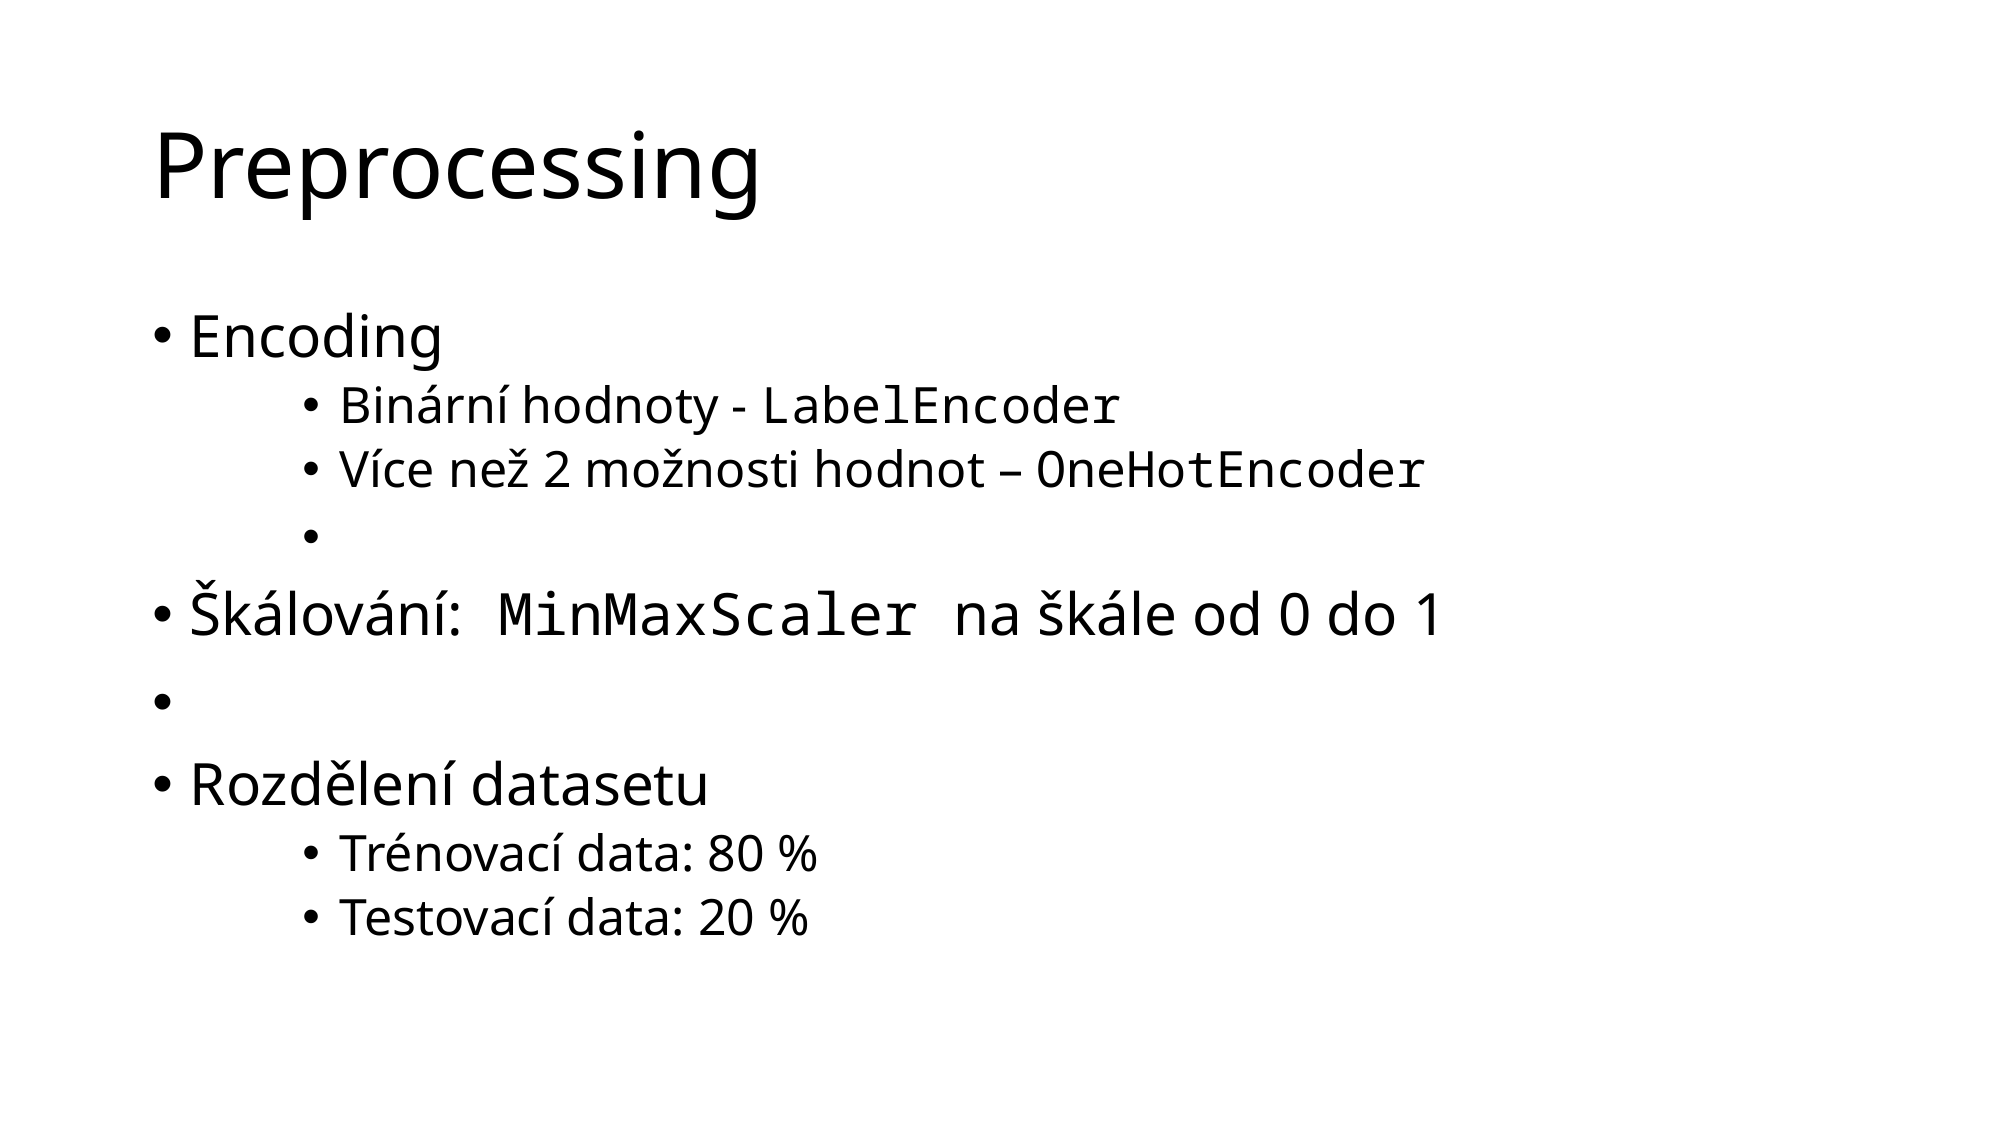

# Preprocessing
Encoding
Binární hodnoty - LabelEncoder
Více než 2 možnosti hodnot – OneHotEncoder
Škálování: MinMaxScaler na škále od 0 do 1
Rozdělení datasetu
Trénovací data: 80 %
Testovací data: 20 %